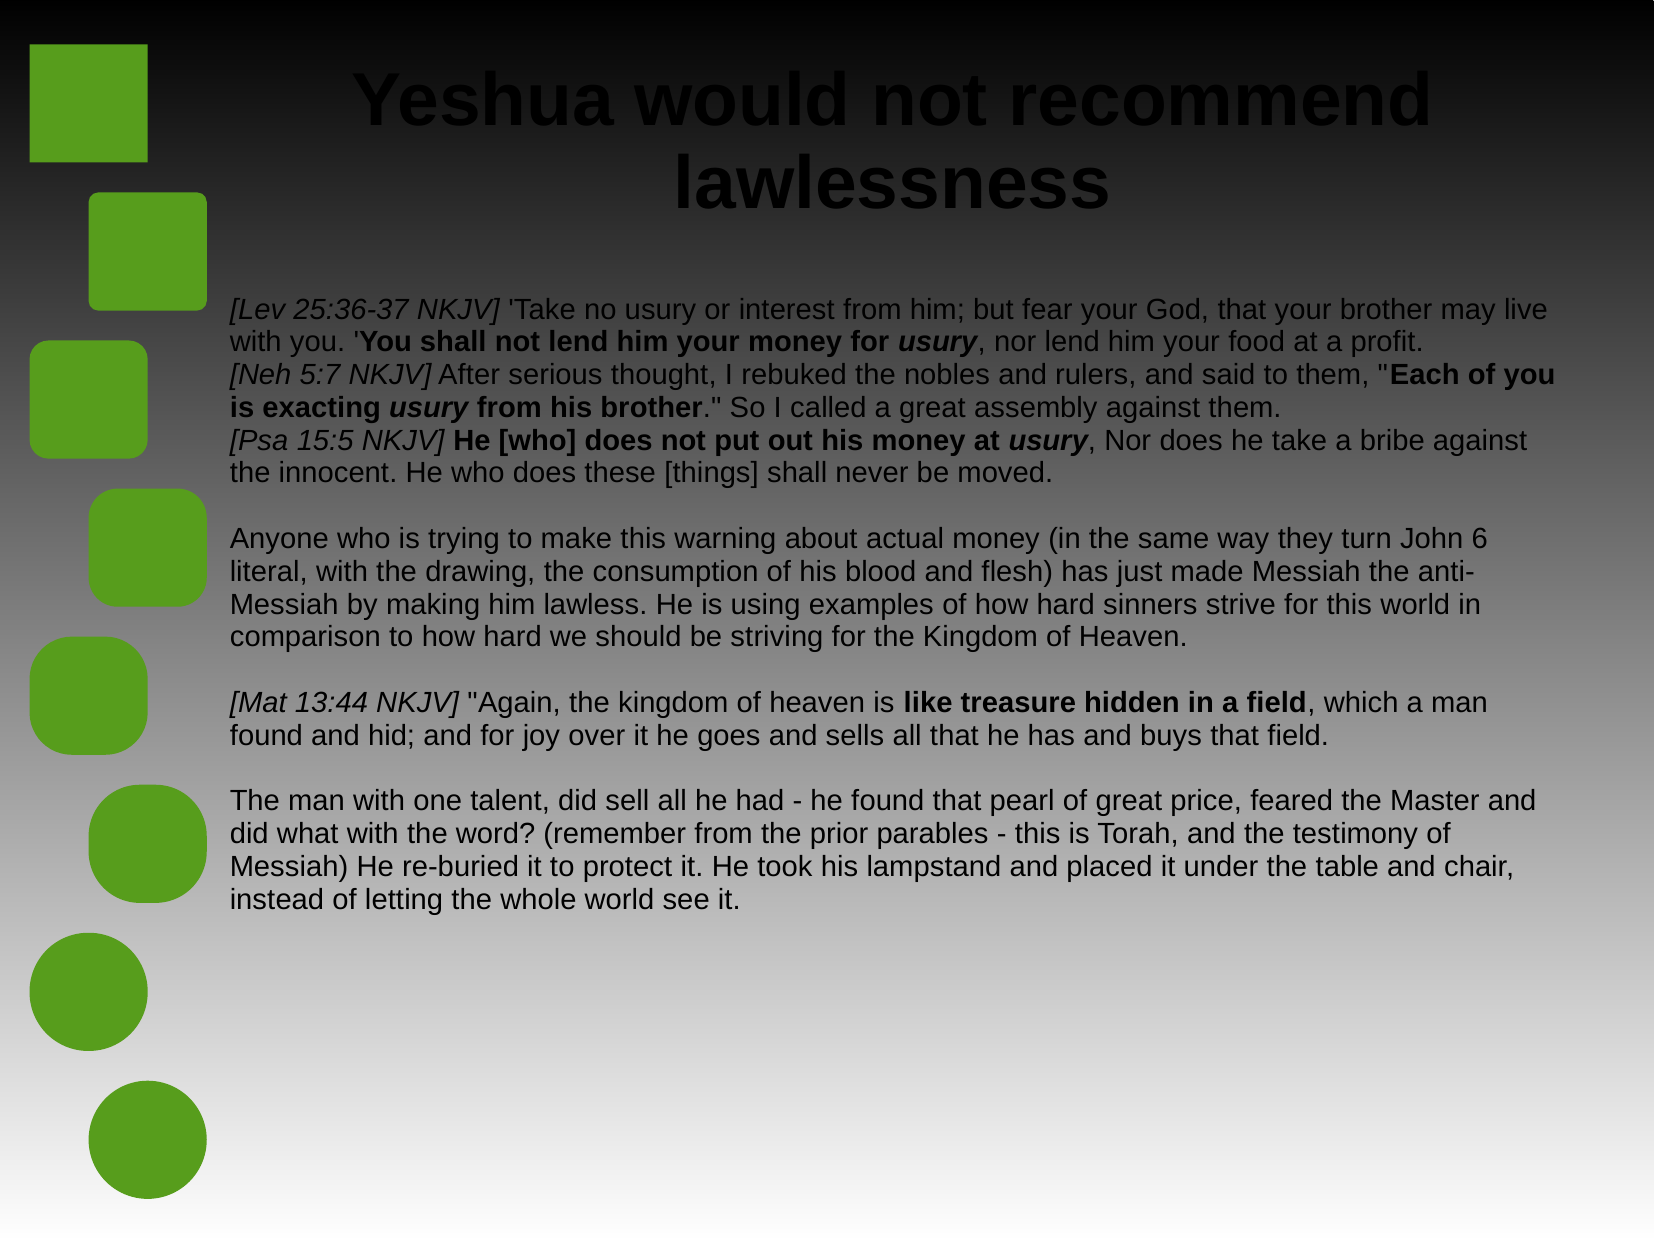

Yeshua would not recommend lawlessness
[Lev 25:36-37 NKJV] 'Take no usury or interest from him; but fear your God, that your brother may live with you. 'You shall not lend him your money for usury, nor lend him your food at a profit.
[Neh 5:7 NKJV] After serious thought, I rebuked the nobles and rulers, and said to them, "Each of you is exacting usury from his brother." So I called a great assembly against them.
[Psa 15:5 NKJV] He [who] does not put out his money at usury, Nor does he take a bribe against the innocent. He who does these [things] shall never be moved.
Anyone who is trying to make this warning about actual money (in the same way they turn John 6 literal, with the drawing, the consumption of his blood and flesh) has just made Messiah the anti-Messiah by making him lawless. He is using examples of how hard sinners strive for this world in comparison to how hard we should be striving for the Kingdom of Heaven.
[Mat 13:44 NKJV] "Again, the kingdom of heaven is like treasure hidden in a field, which a man found and hid; and for joy over it he goes and sells all that he has and buys that field.
The man with one talent, did sell all he had - he found that pearl of great price, feared the Master and did what with the word? (remember from the prior parables - this is Torah, and the testimony of Messiah) He re-buried it to protect it. He took his lampstand and placed it under the table and chair, instead of letting the whole world see it.